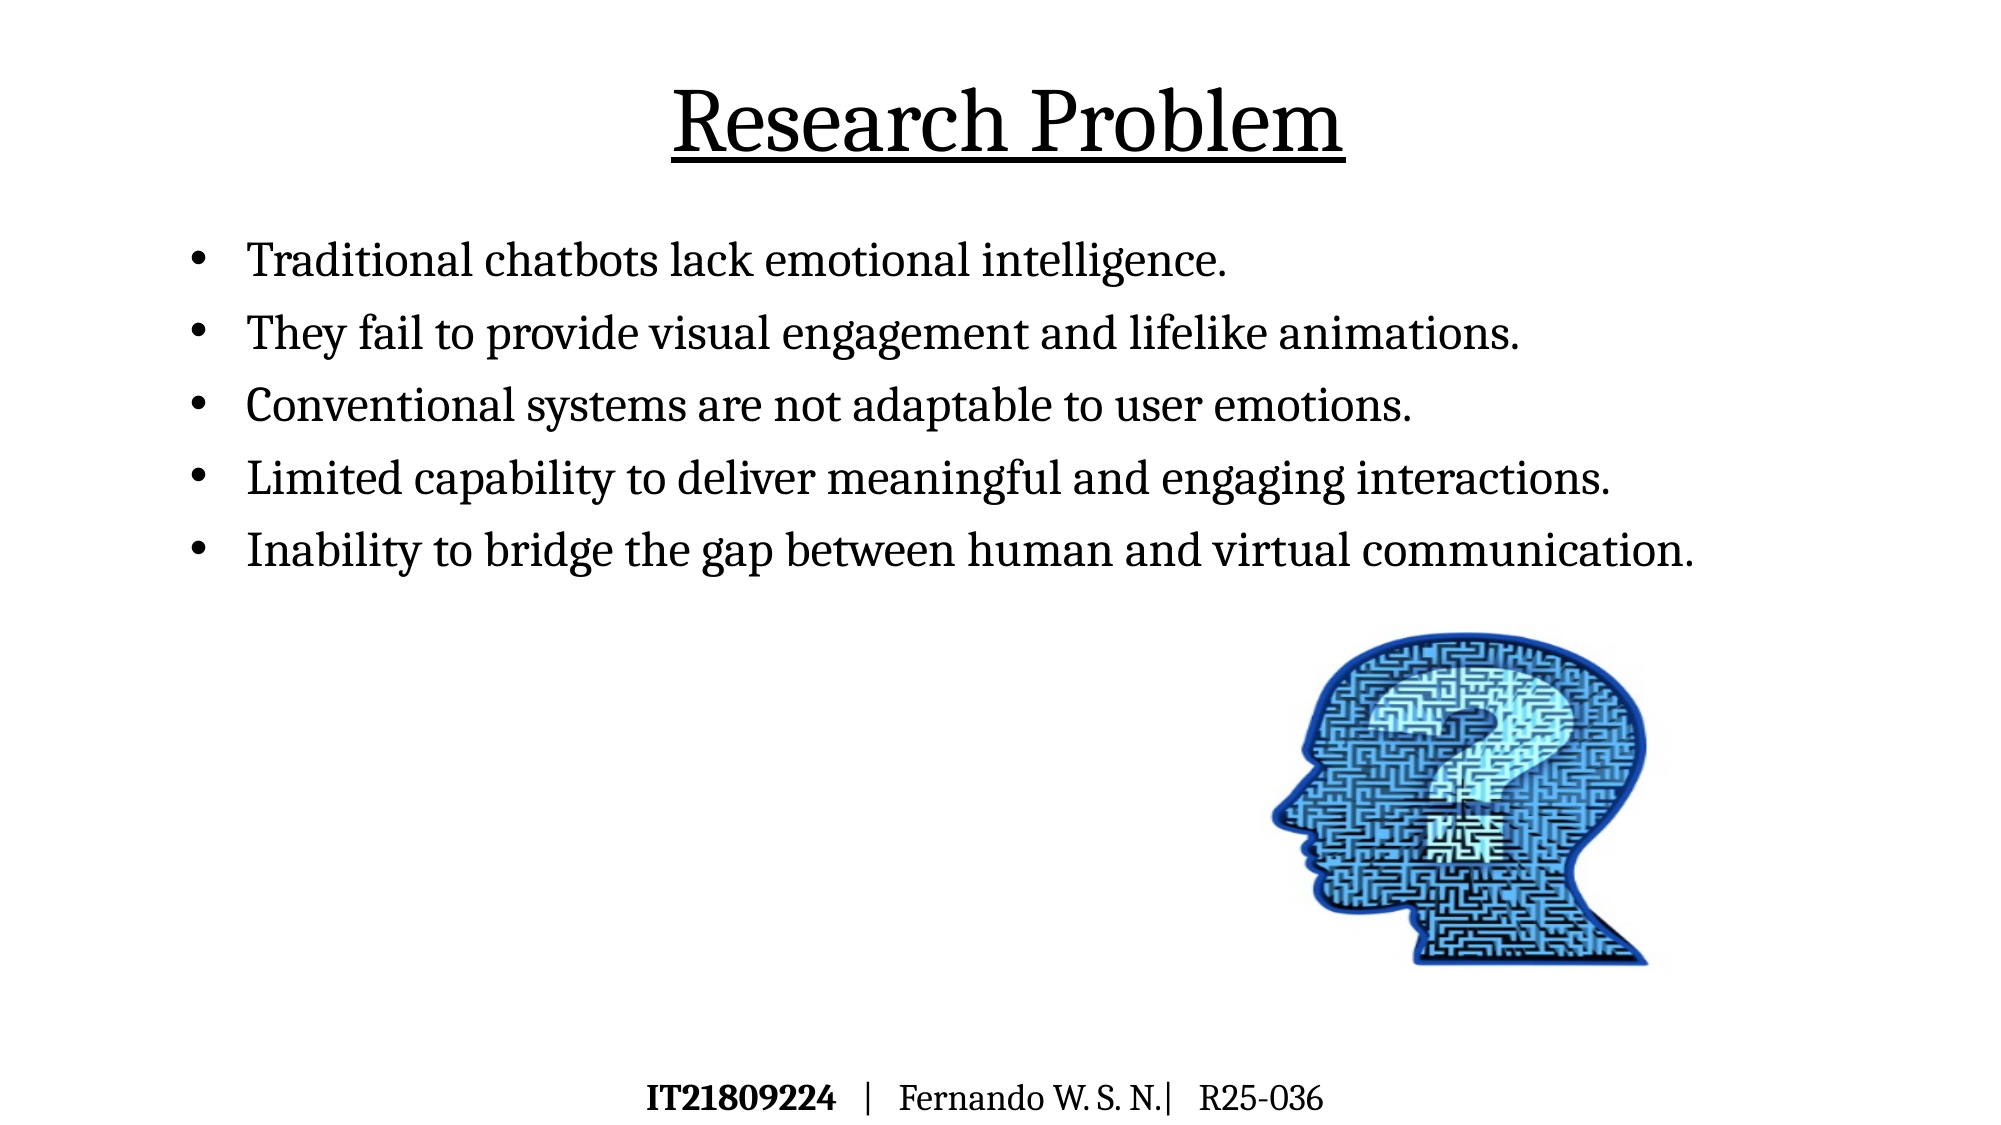

# Research Problem
Traditional chatbots lack emotional intelligence.
They fail to provide visual engagement and lifelike animations.
Conventional systems are not adaptable to user emotions.
Limited capability to deliver meaningful and engaging interactions.
Inability to bridge the gap between human and virtual communication.
IT21809224 | Fernando W. S. N.| R25-036